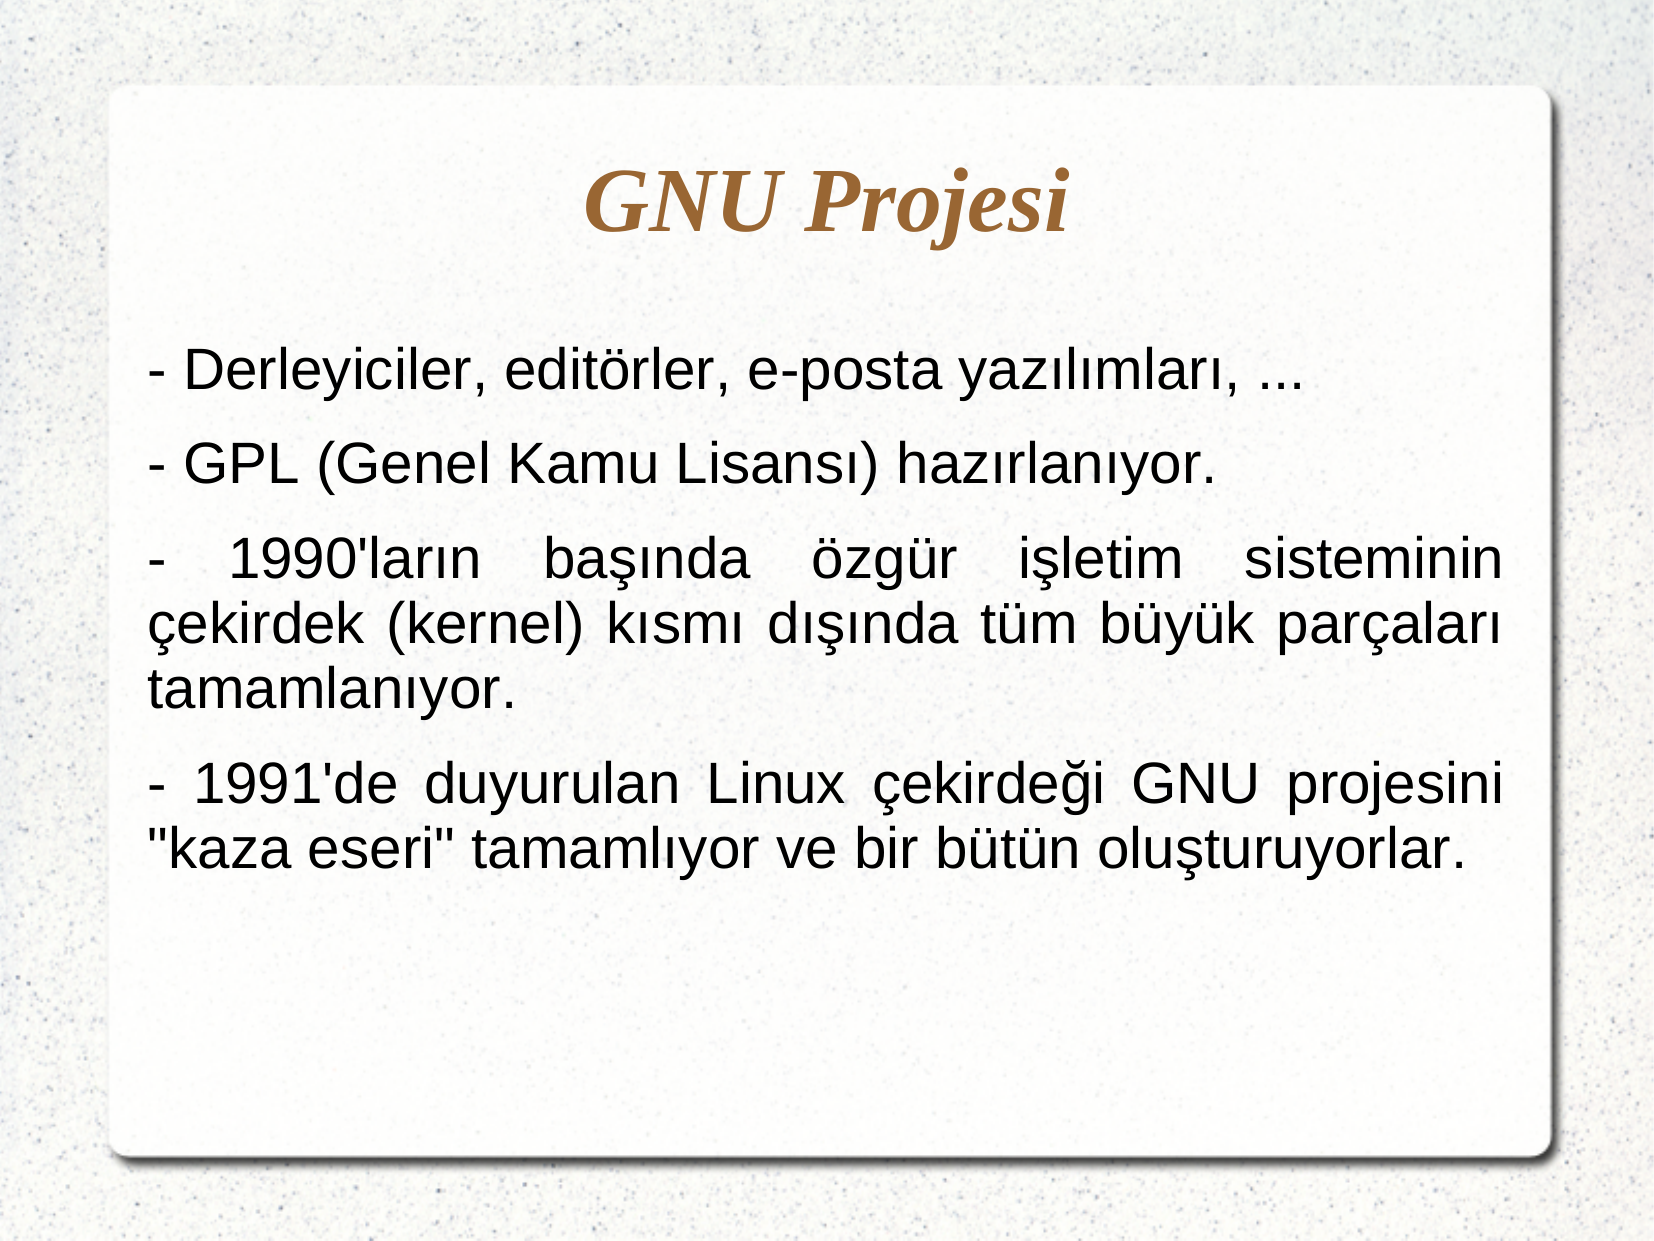

# GNU Projesi
- Derleyiciler, editörler, e-posta yazılımları, ...
- GPL (Genel Kamu Lisansı) hazırlanıyor.
- 1990'ların başında özgür işletim sisteminin çekirdek (kernel) kısmı dışında tüm büyük parçaları tamamlanıyor.
- 1991'de duyurulan Linux çekirdeği GNU projesini "kaza eseri" tamamlıyor ve bir bütün oluşturuyorlar.